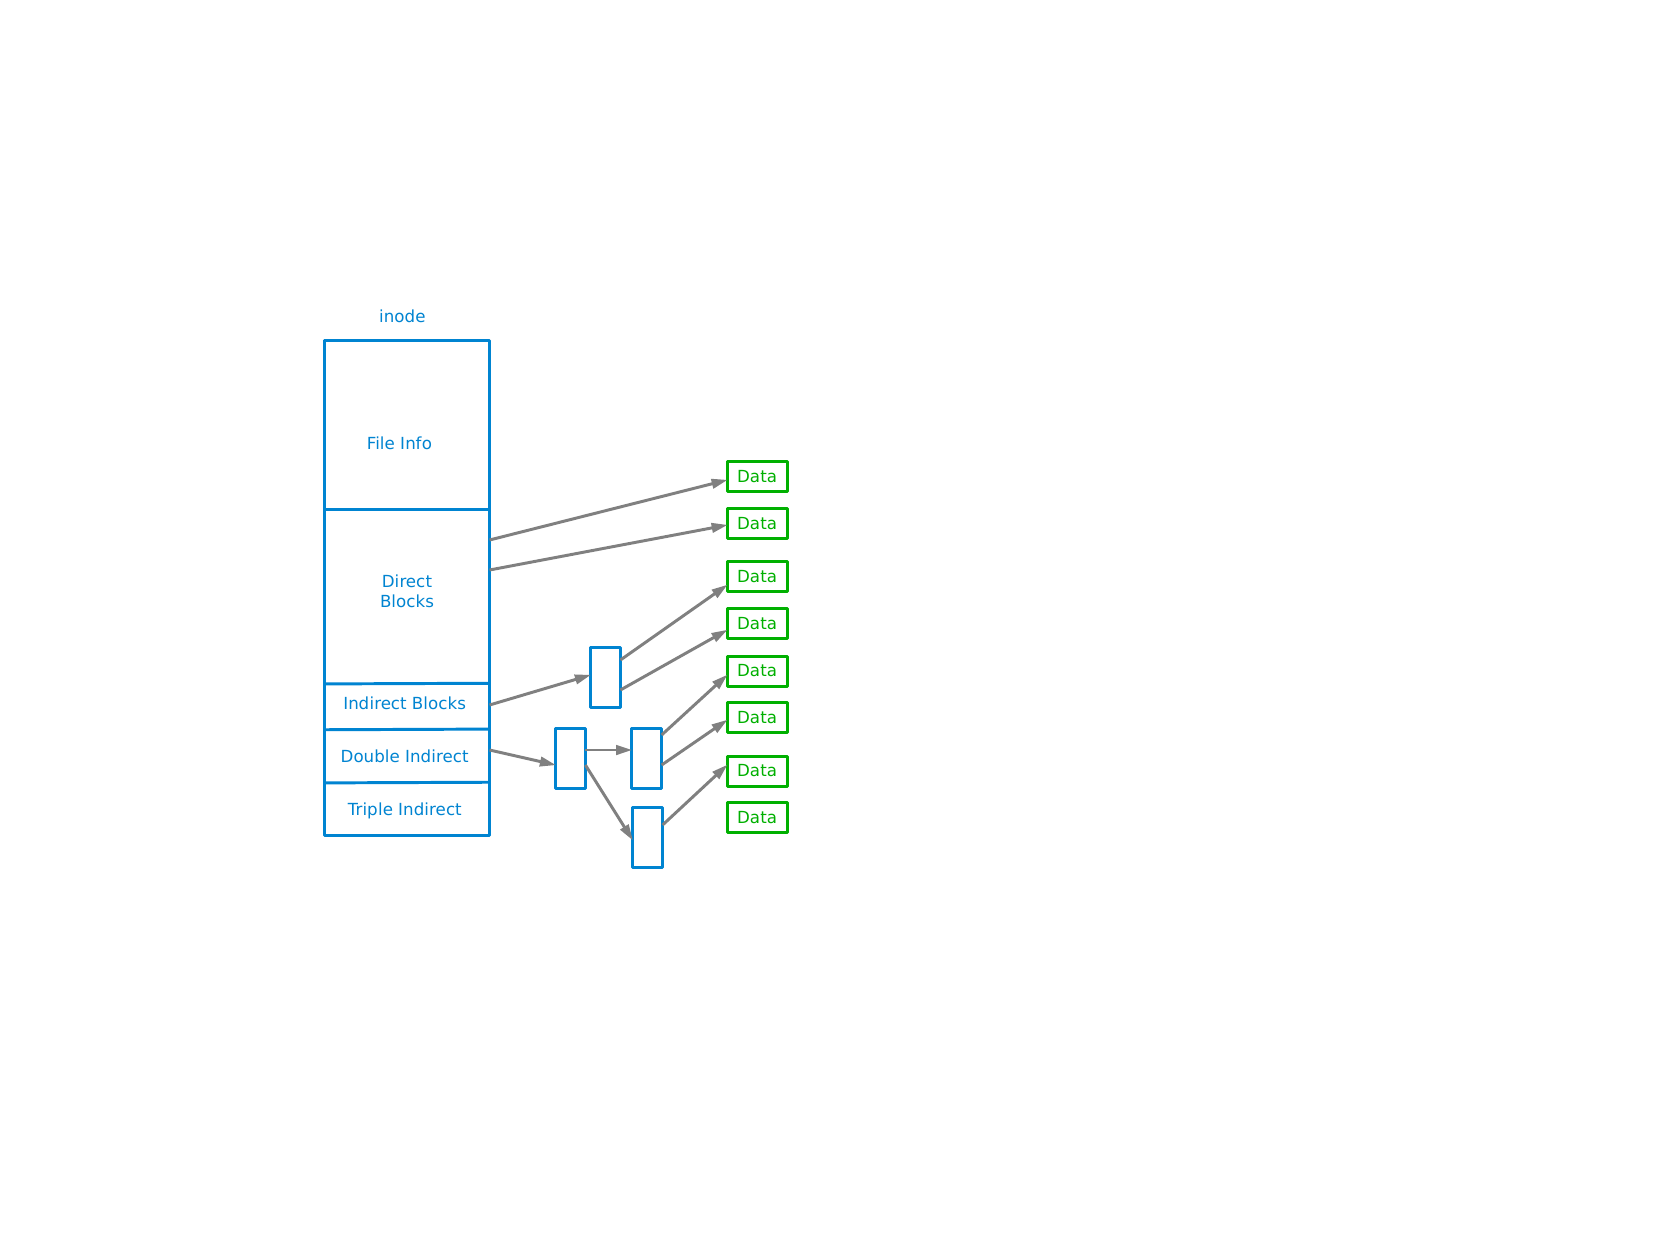

inode
File Info
Data
Data
Data
Direct
Blocks
Data
Data
Indirect Blocks
Data
Double Indirect
Data
Triple Indirect
Data